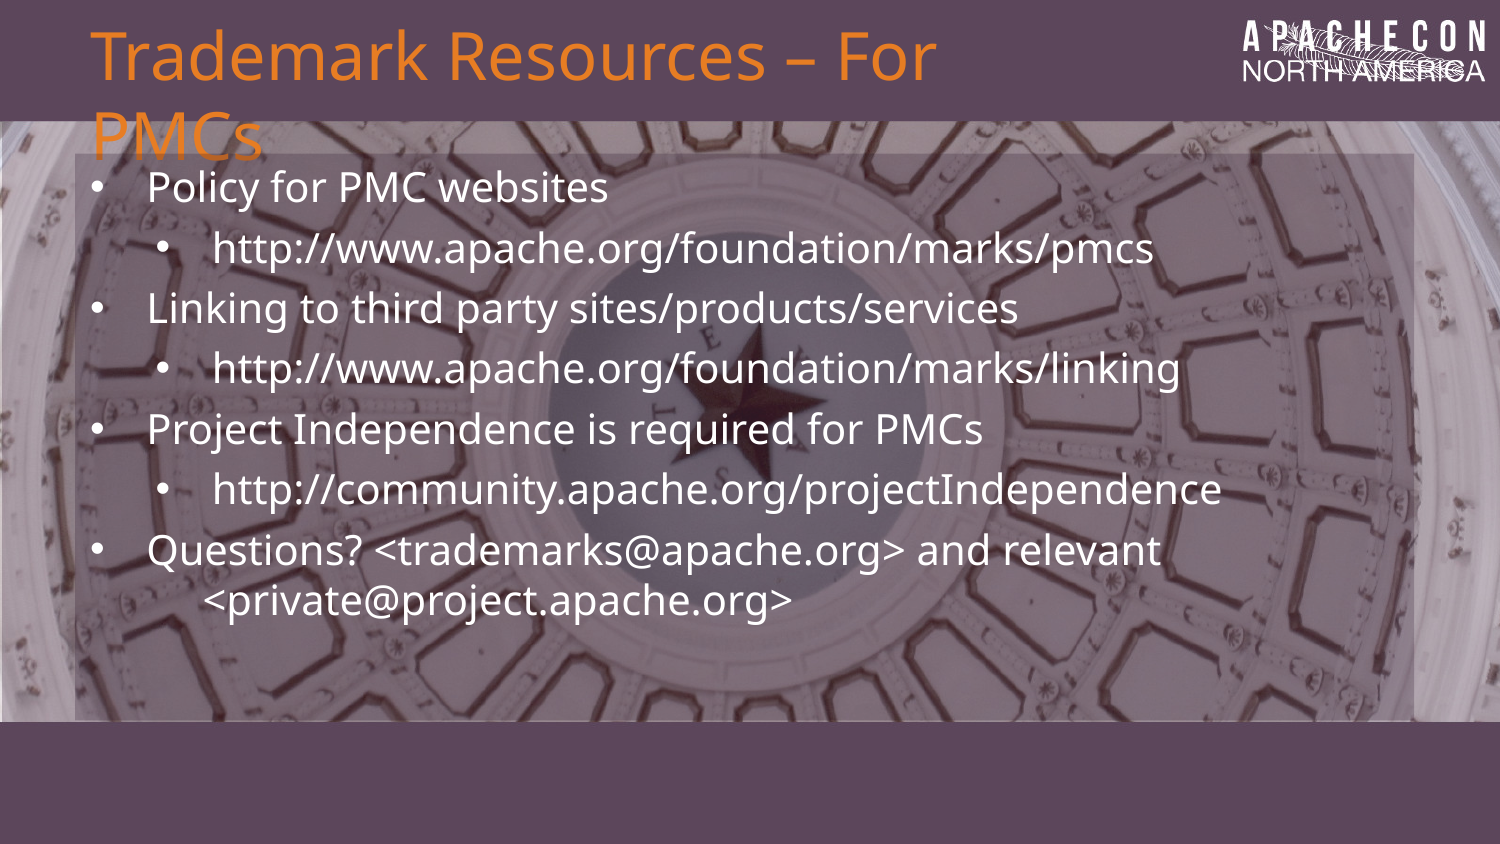

Trademark Resources – For PMCs
Policy for PMC websites
http://www.apache.org/foundation/marks/pmcs
Linking to third party sites/products/services
http://www.apache.org/foundation/marks/linking
Project Independence is required for PMCs
http://community.apache.org/projectIndependence
Questions? <trademarks@apache.org> and relevant
<private@project.apache.org>